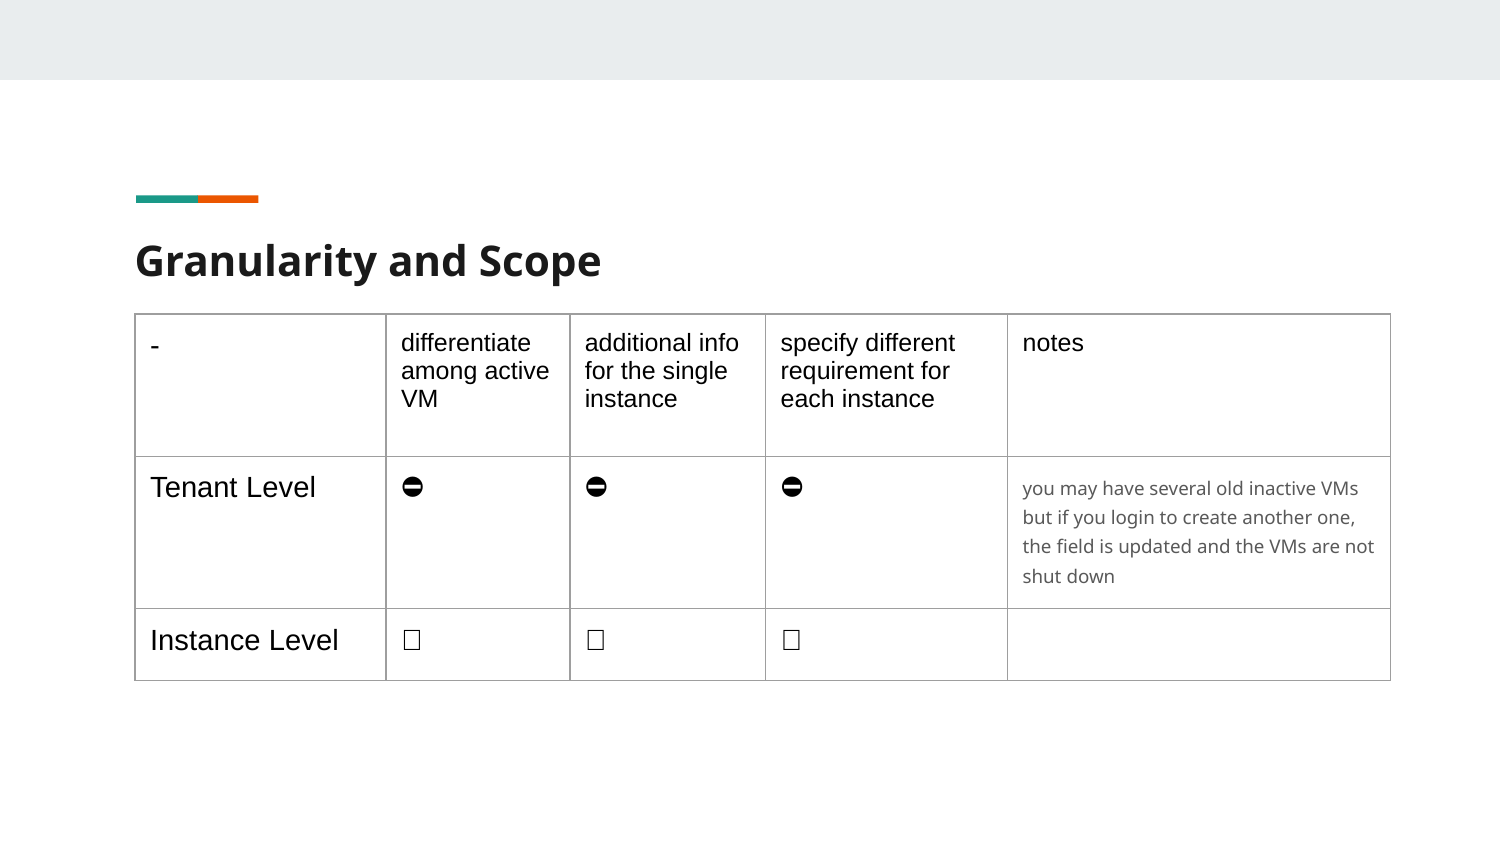

# Granularity and Scope
| - | differentiate among active VM | additional info for the single instance | specify different requirement for each instance | notes |
| --- | --- | --- | --- | --- |
| Tenant Level | ⛔ | ⛔ | ⛔ | you may have several old inactive VMs but if you login to create another one, the field is updated and the VMs are not shut down |
| Instance Level | ✅ | ✅ | ✅ | |